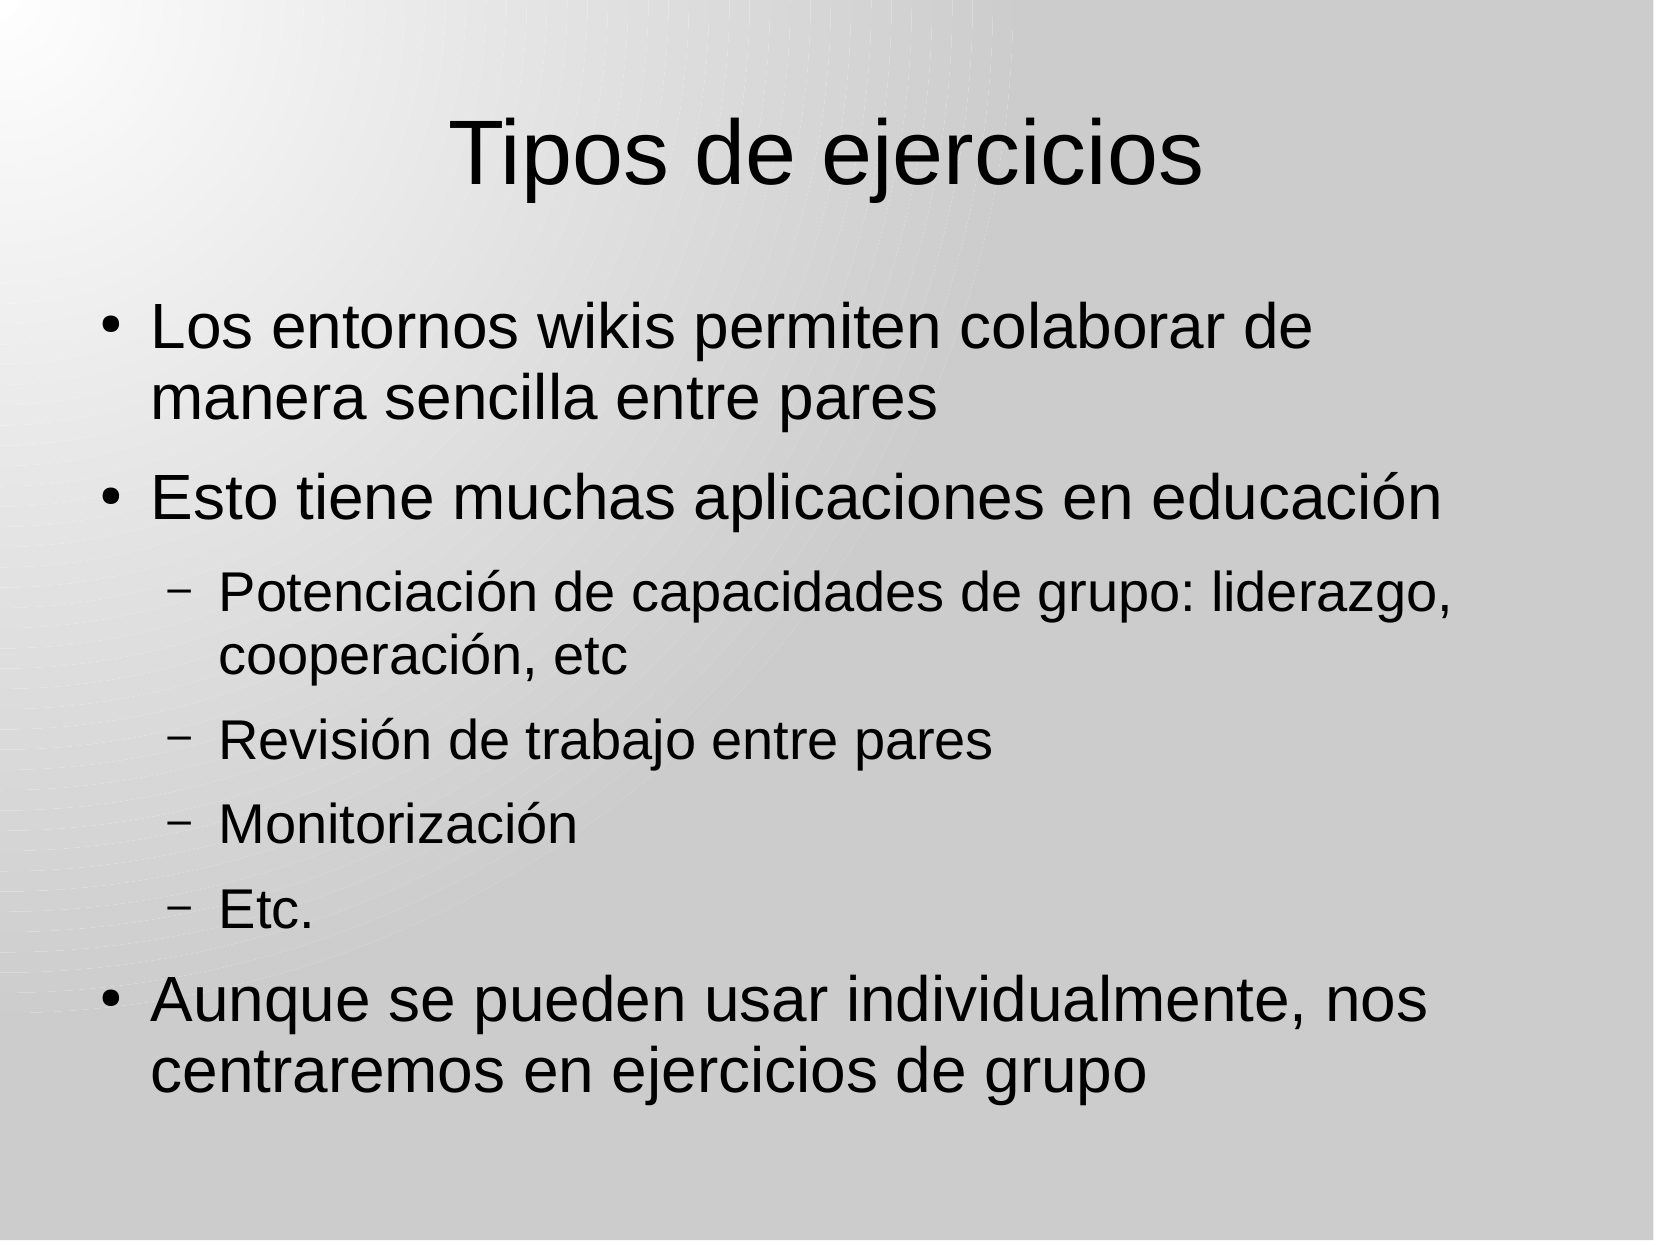

# Tipos de ejercicios
Los entornos wikis permiten colaborar de manera sencilla entre pares
Esto tiene muchas aplicaciones en educación
Potenciación de capacidades de grupo: liderazgo, cooperación, etc
Revisión de trabajo entre pares
Monitorización
Etc.
Aunque se pueden usar individualmente, nos centraremos en ejercicios de grupo